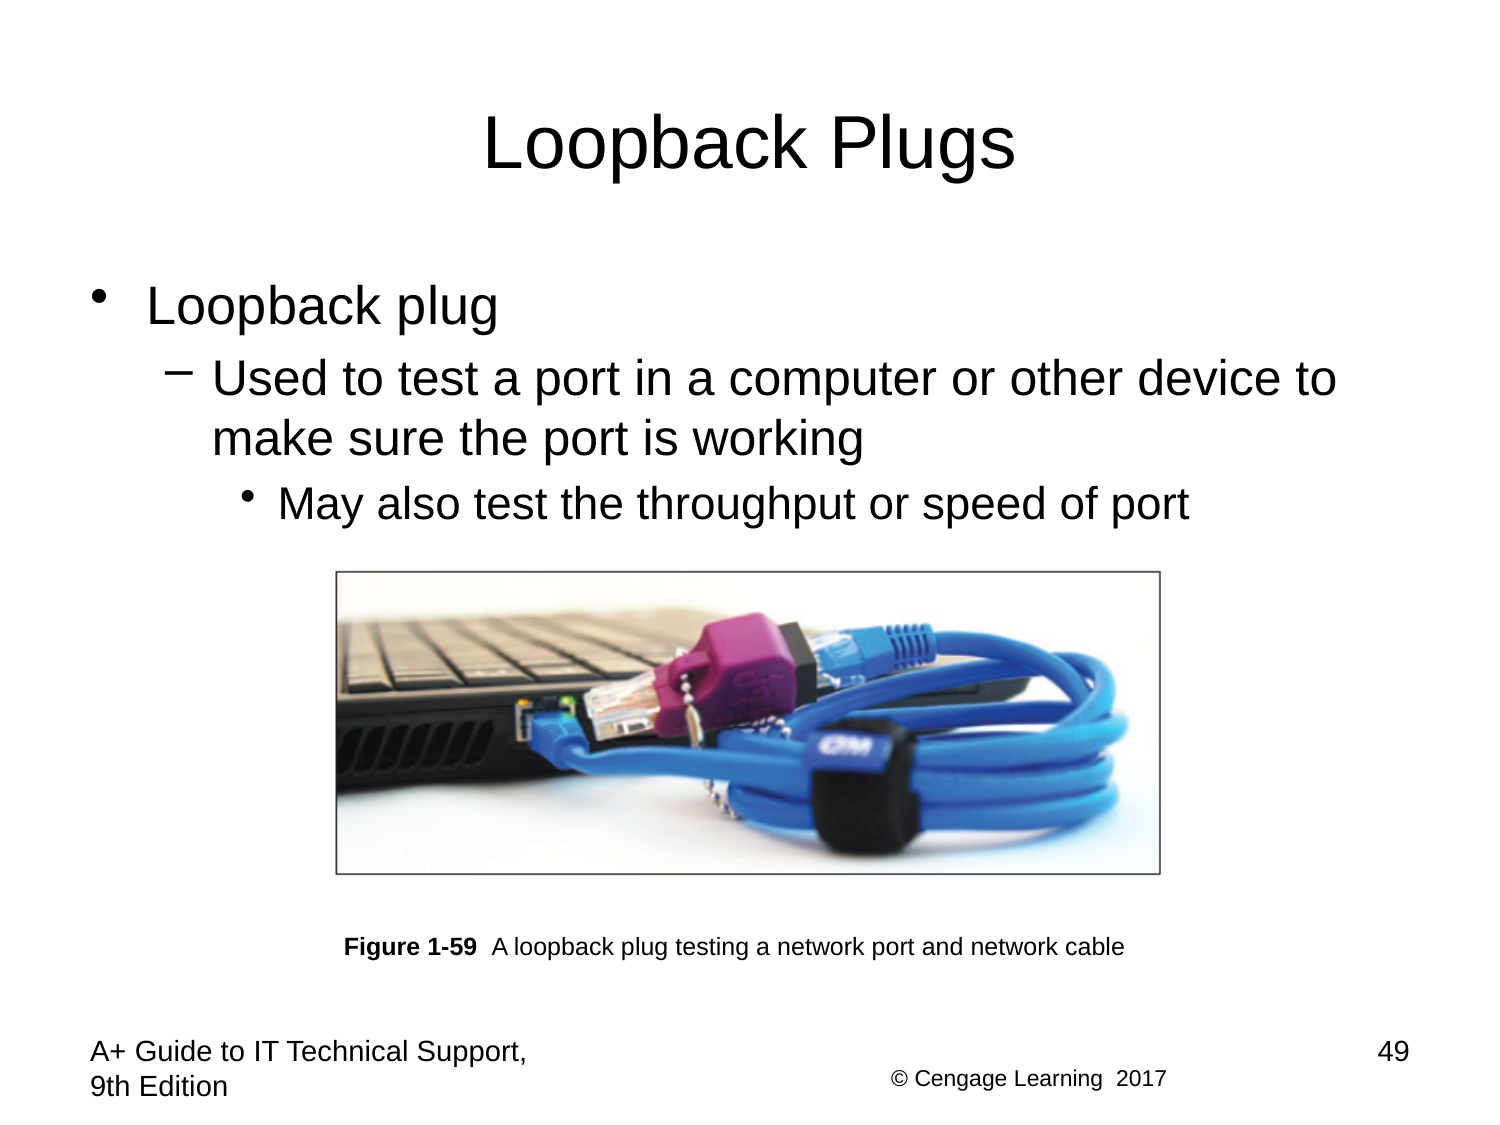

# Loopback Plugs
Loopback plug
Used to test a port in a computer or other device to make sure the port is working
May also test the throughput or speed of port
Figure 1-59 A loopback plug testing a network port and network cable
A+ Guide to IT Technical Support, 9th Edition